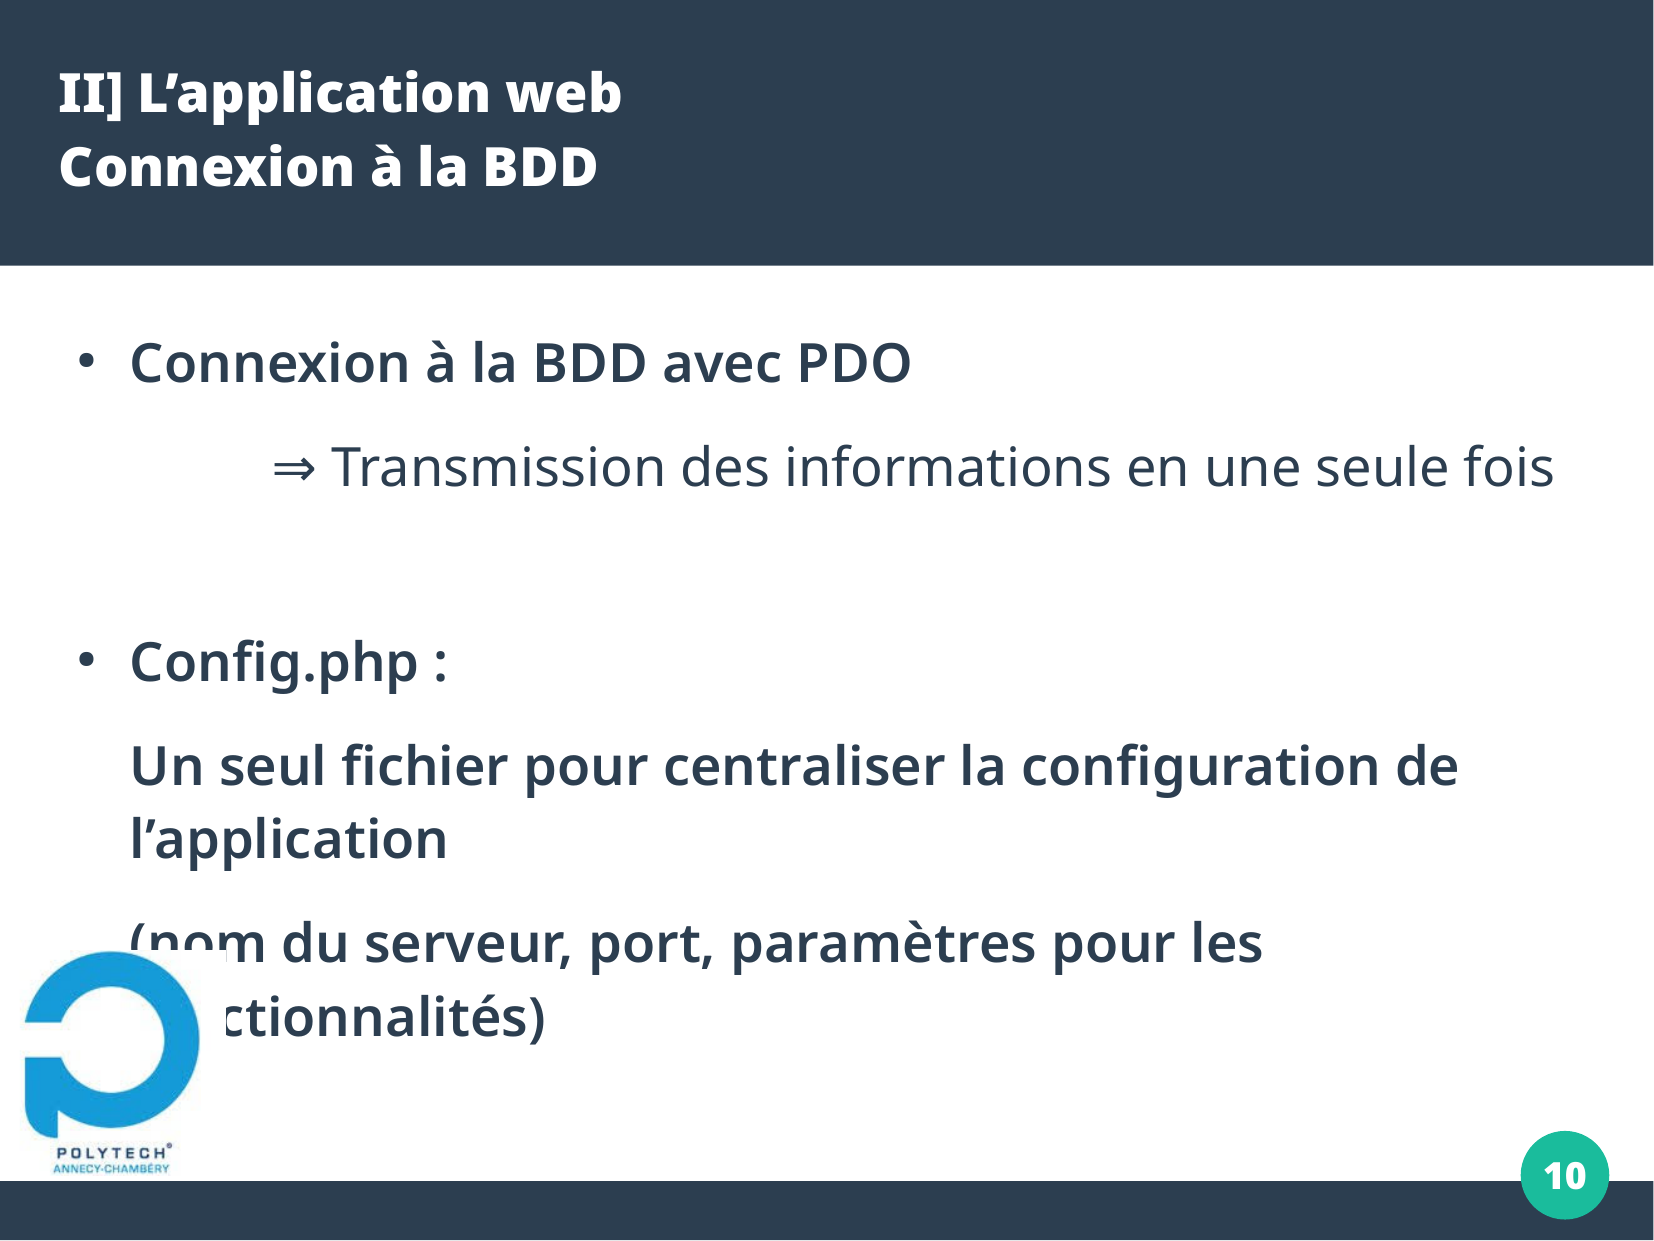

# II] L’application web Connexion à la BDD
Connexion à la BDD avec PDO
⇒ Transmission des informations en une seule fois
Config.php :
Un seul fichier pour centraliser la configuration de l’application
(nom du serveur, port, paramètres pour les fonctionnalités)
10